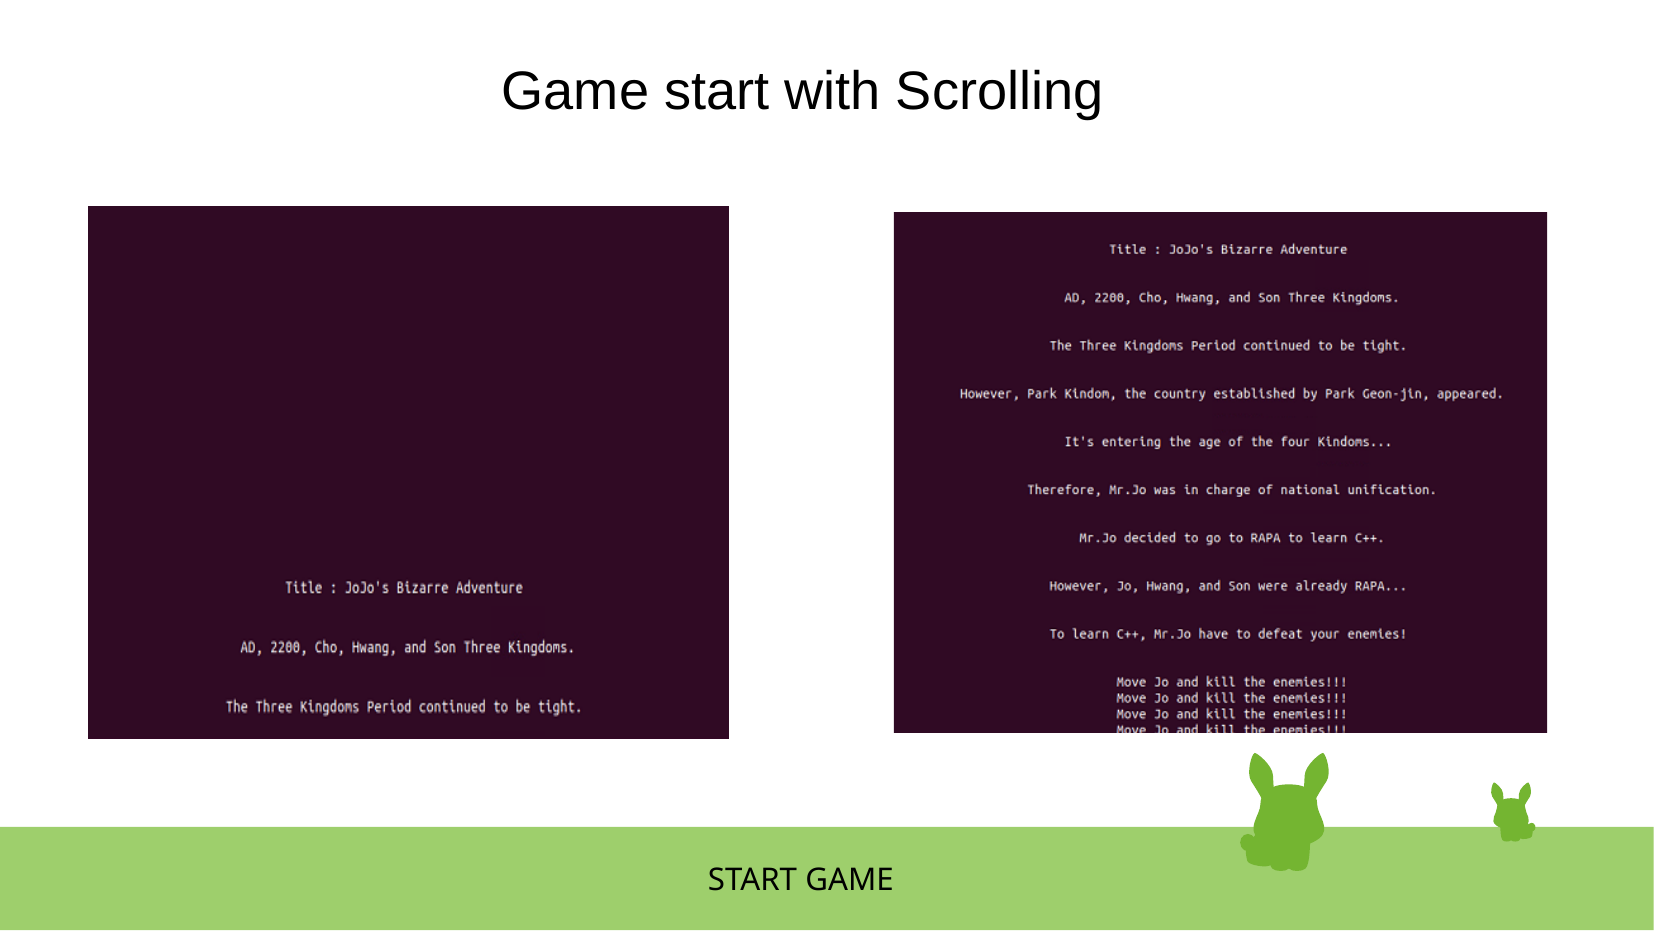

# Game start with Scrolling
START GAME